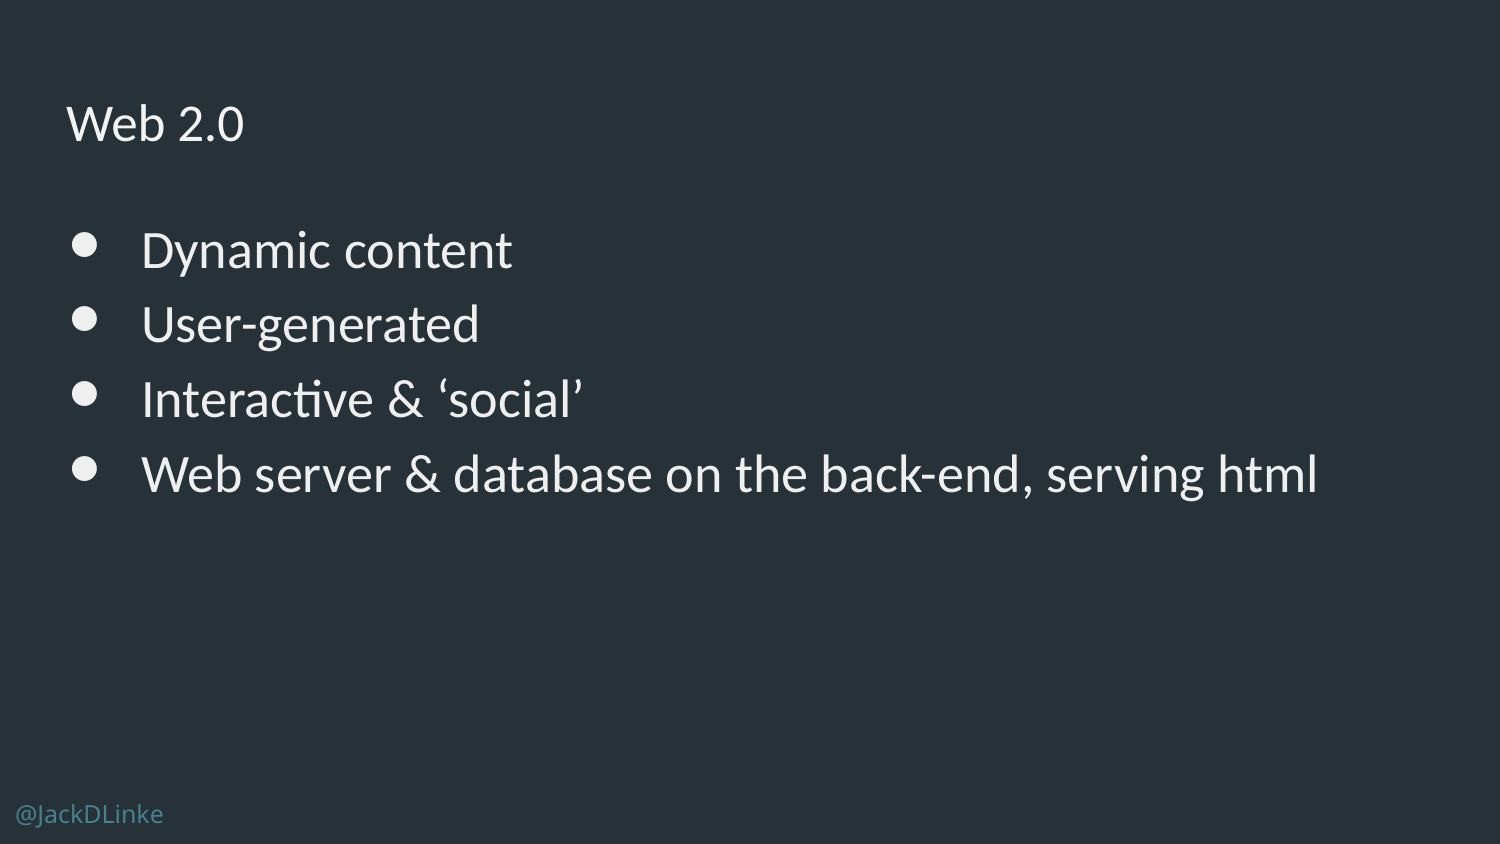

# Web 2.0
Dynamic content
User-generated
Interactive & ‘social’
Web server & database on the back-end, serving html